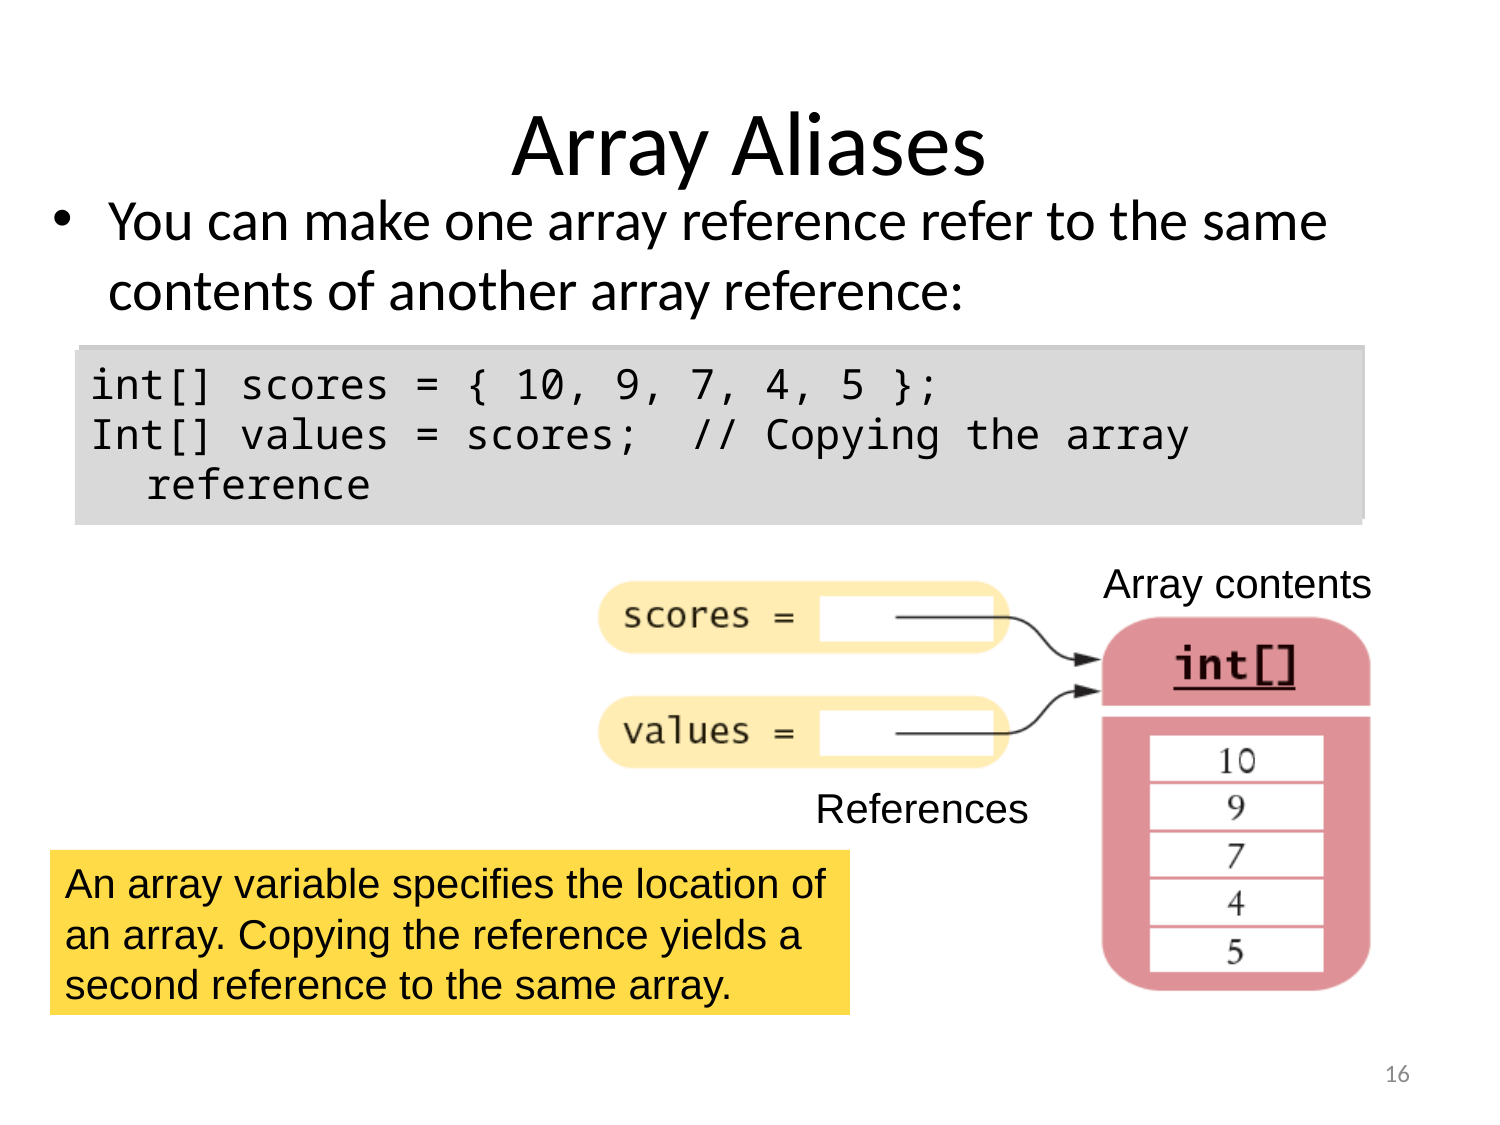

# Array Aliases
You can make one array reference refer to the same contents of another array reference:
int[] scores = { 10, 9, 7, 4, 5 };
Int[] values = scores; // Copying the array reference
Array contents
References
An array variable specifies the location of an array. Copying the reference yields a second reference to the same array.